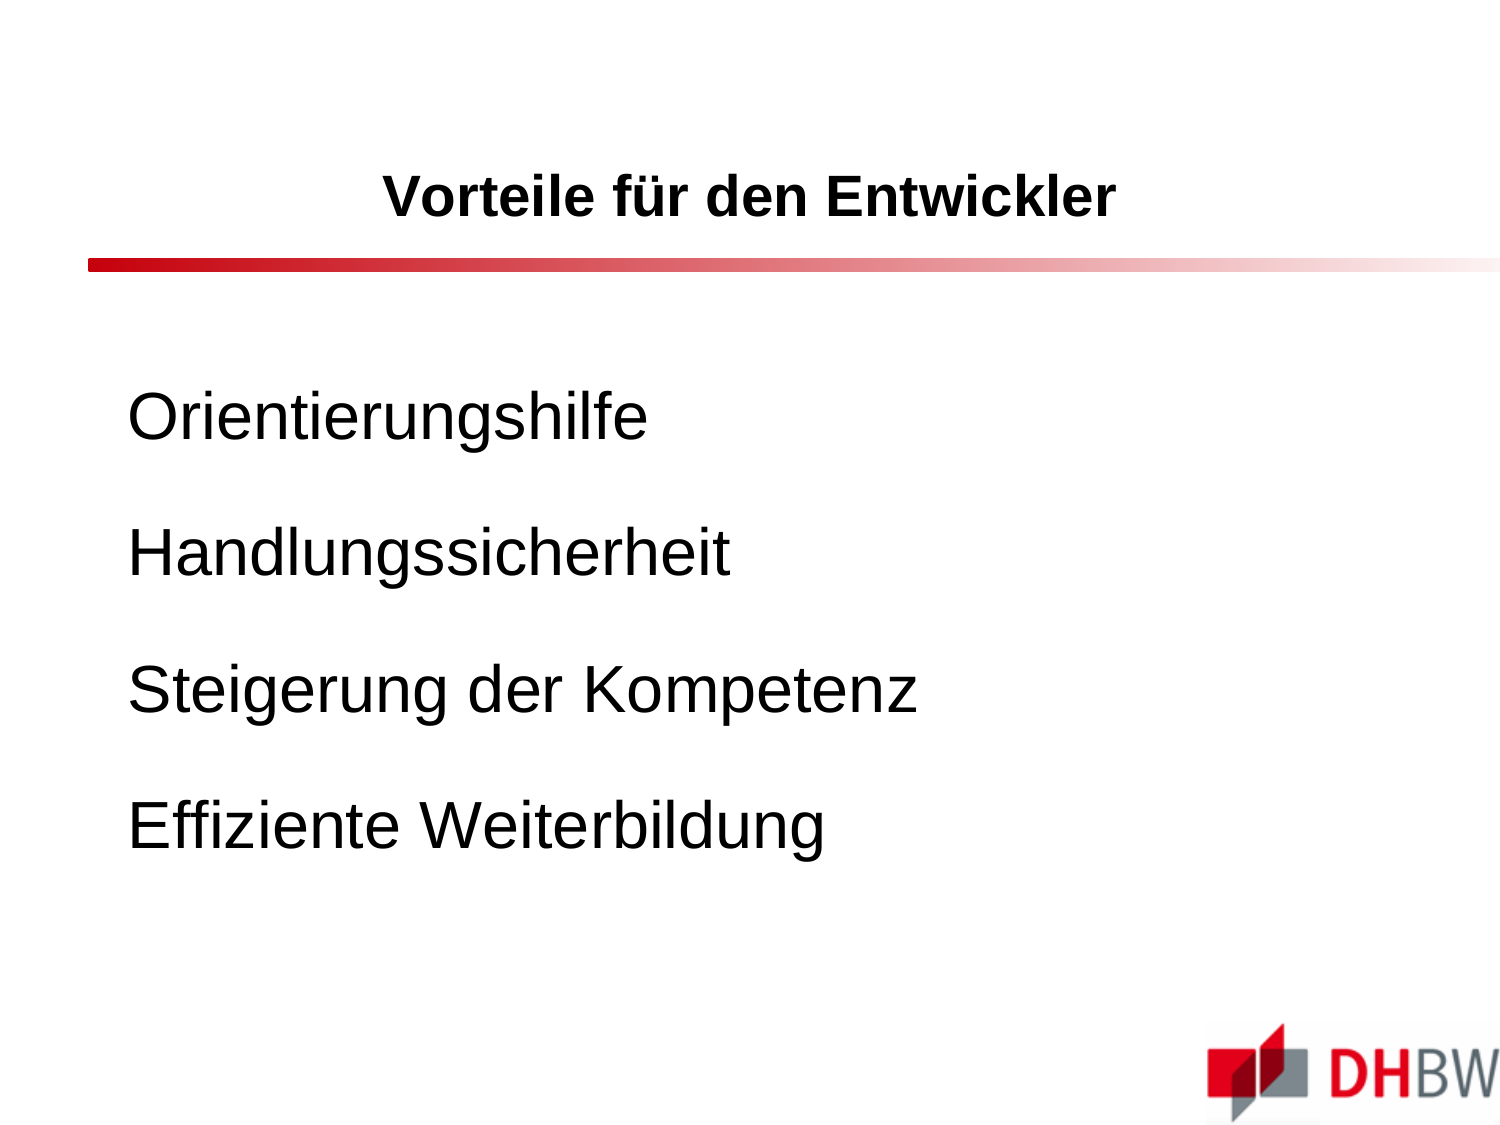

# Vorteile für den Entwickler
Orientierungshilfe
Handlungssicherheit
Steigerung der Kompetenz
Effiziente Weiterbildung